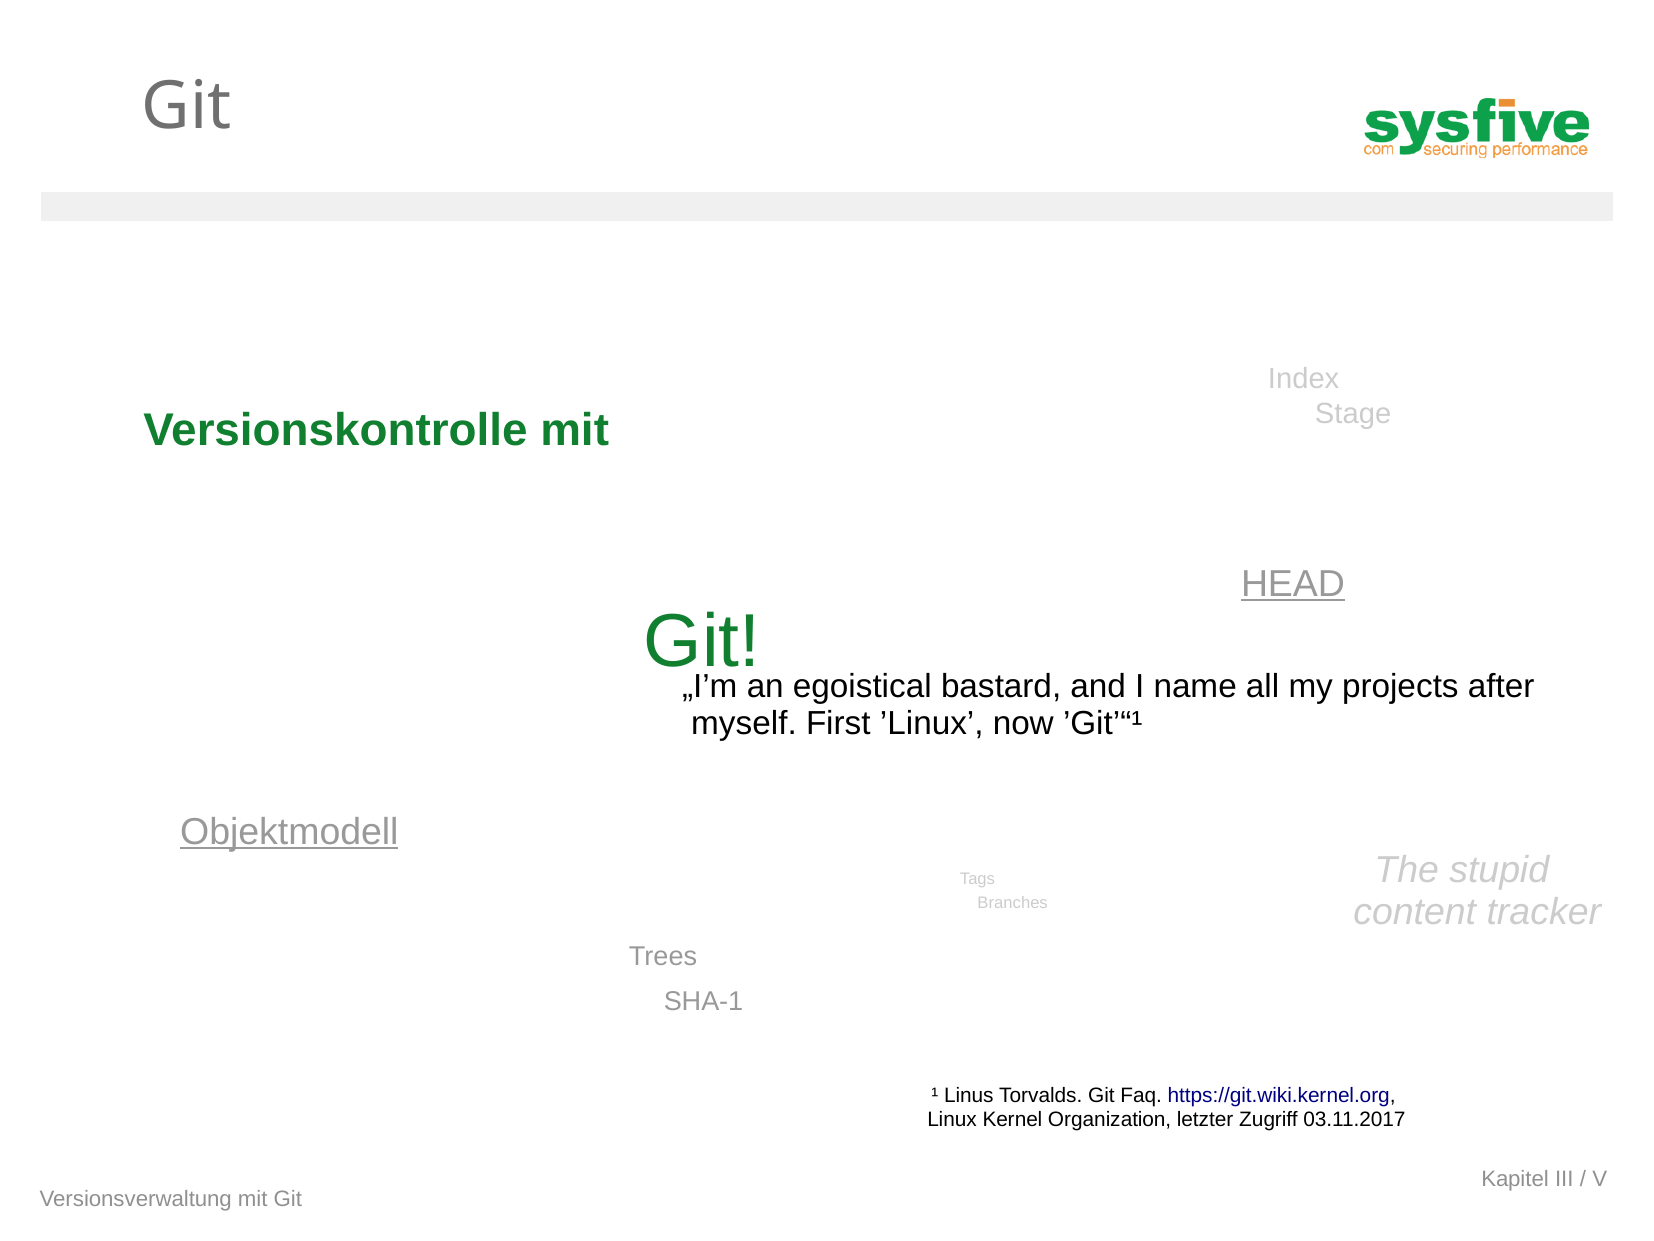

# Git
Git!
Index
Versionskontrolle mit
Stage
HEAD
„I’m an egoistical bastard, and I name all my projects after
 myself. First ’Linux’, now ’Git’“¹
Objektmodell
The stupid
 content tracker
Tags
Branches
Trees
SHA-1
¹ Linus Torvalds. Git Faq. https://git.wiki.kernel.org,
 Linux Kernel Organization, letzter Zugriff 03.11.2017
Kapitel III / V
Versionsverwaltung mit Git